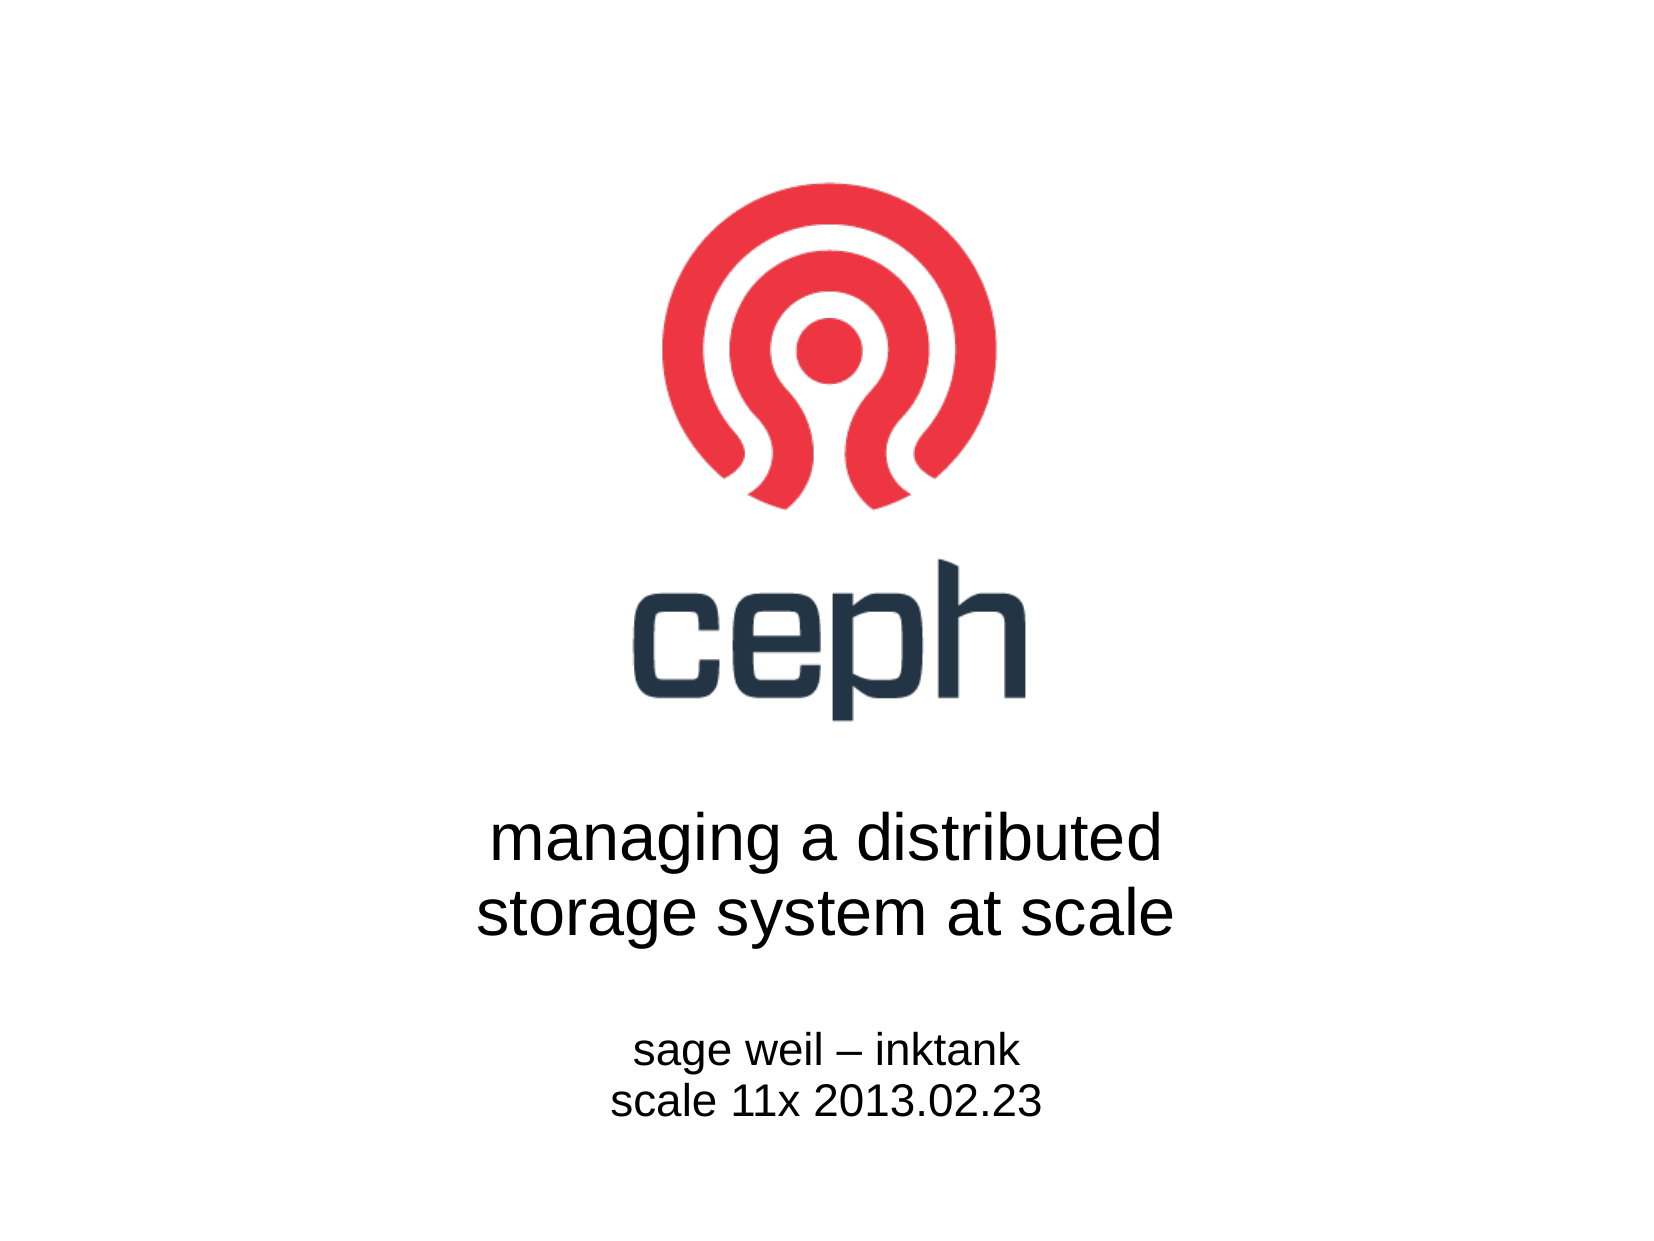

# managing a distributed
storage system at scale
sage weil – inktank
scale 11x 2013.02.23